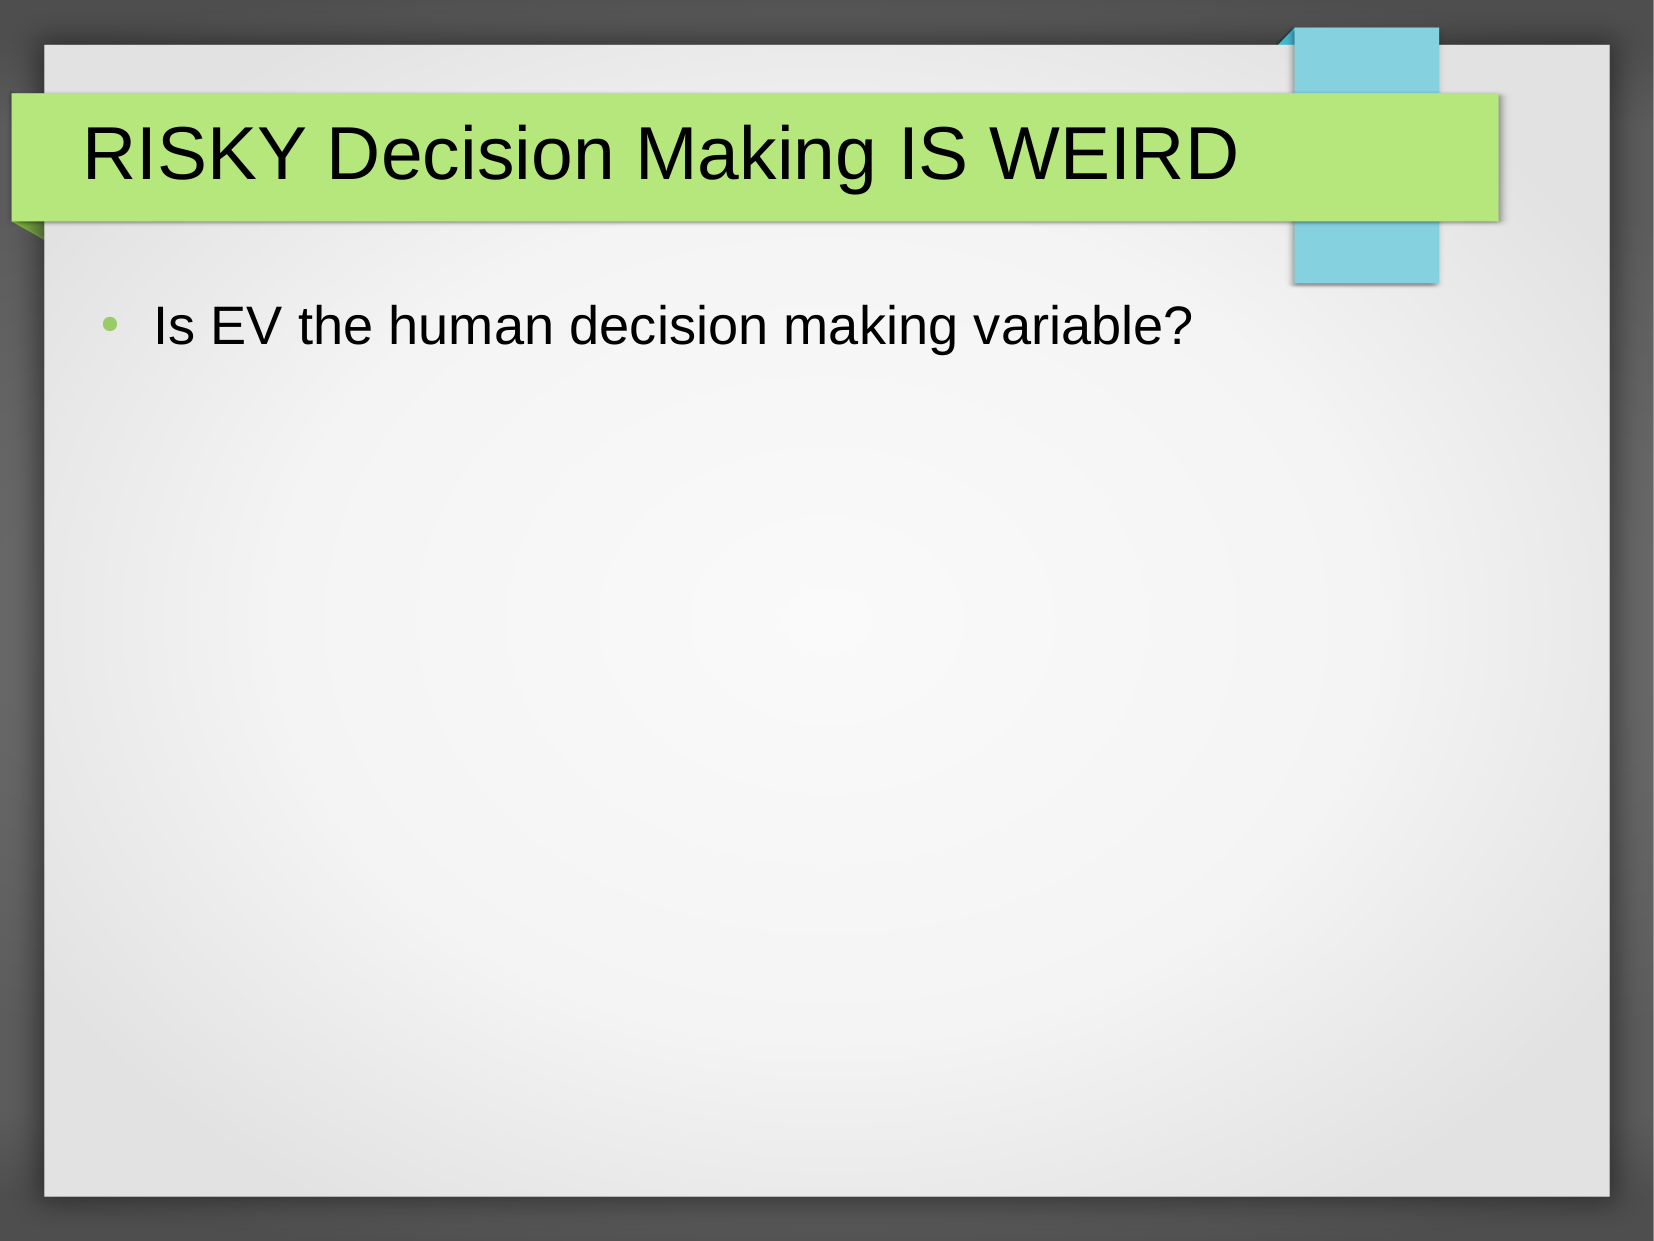

# RISKY Decision Making IS WEIRD
Is EV the human decision making variable?